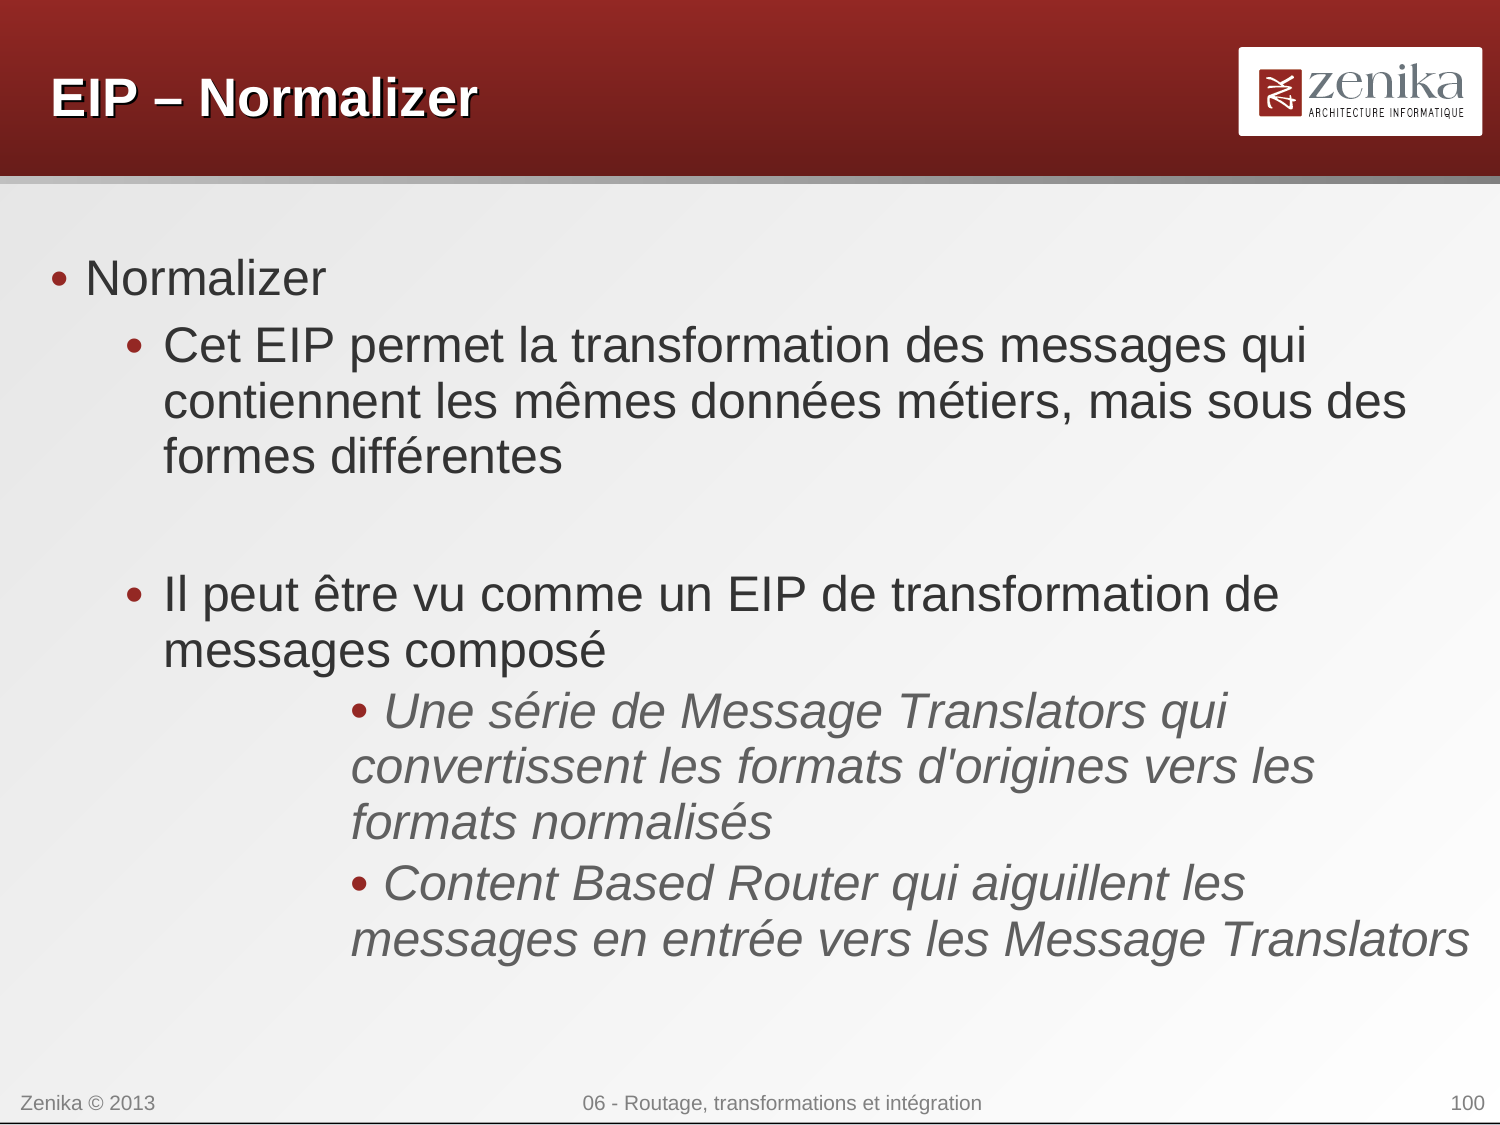

# EIP – Normalizer
Normalizer
Cet EIP permet la transformation des messages qui contiennent les mêmes données métiers, mais sous des formes différentes
Il peut être vu comme un EIP de transformation de messages composé
 Une série de Message Translators qui convertissent les formats d'origines vers les formats normalisés
 Content Based Router qui aiguillent les messages en entrée vers les Message Translators